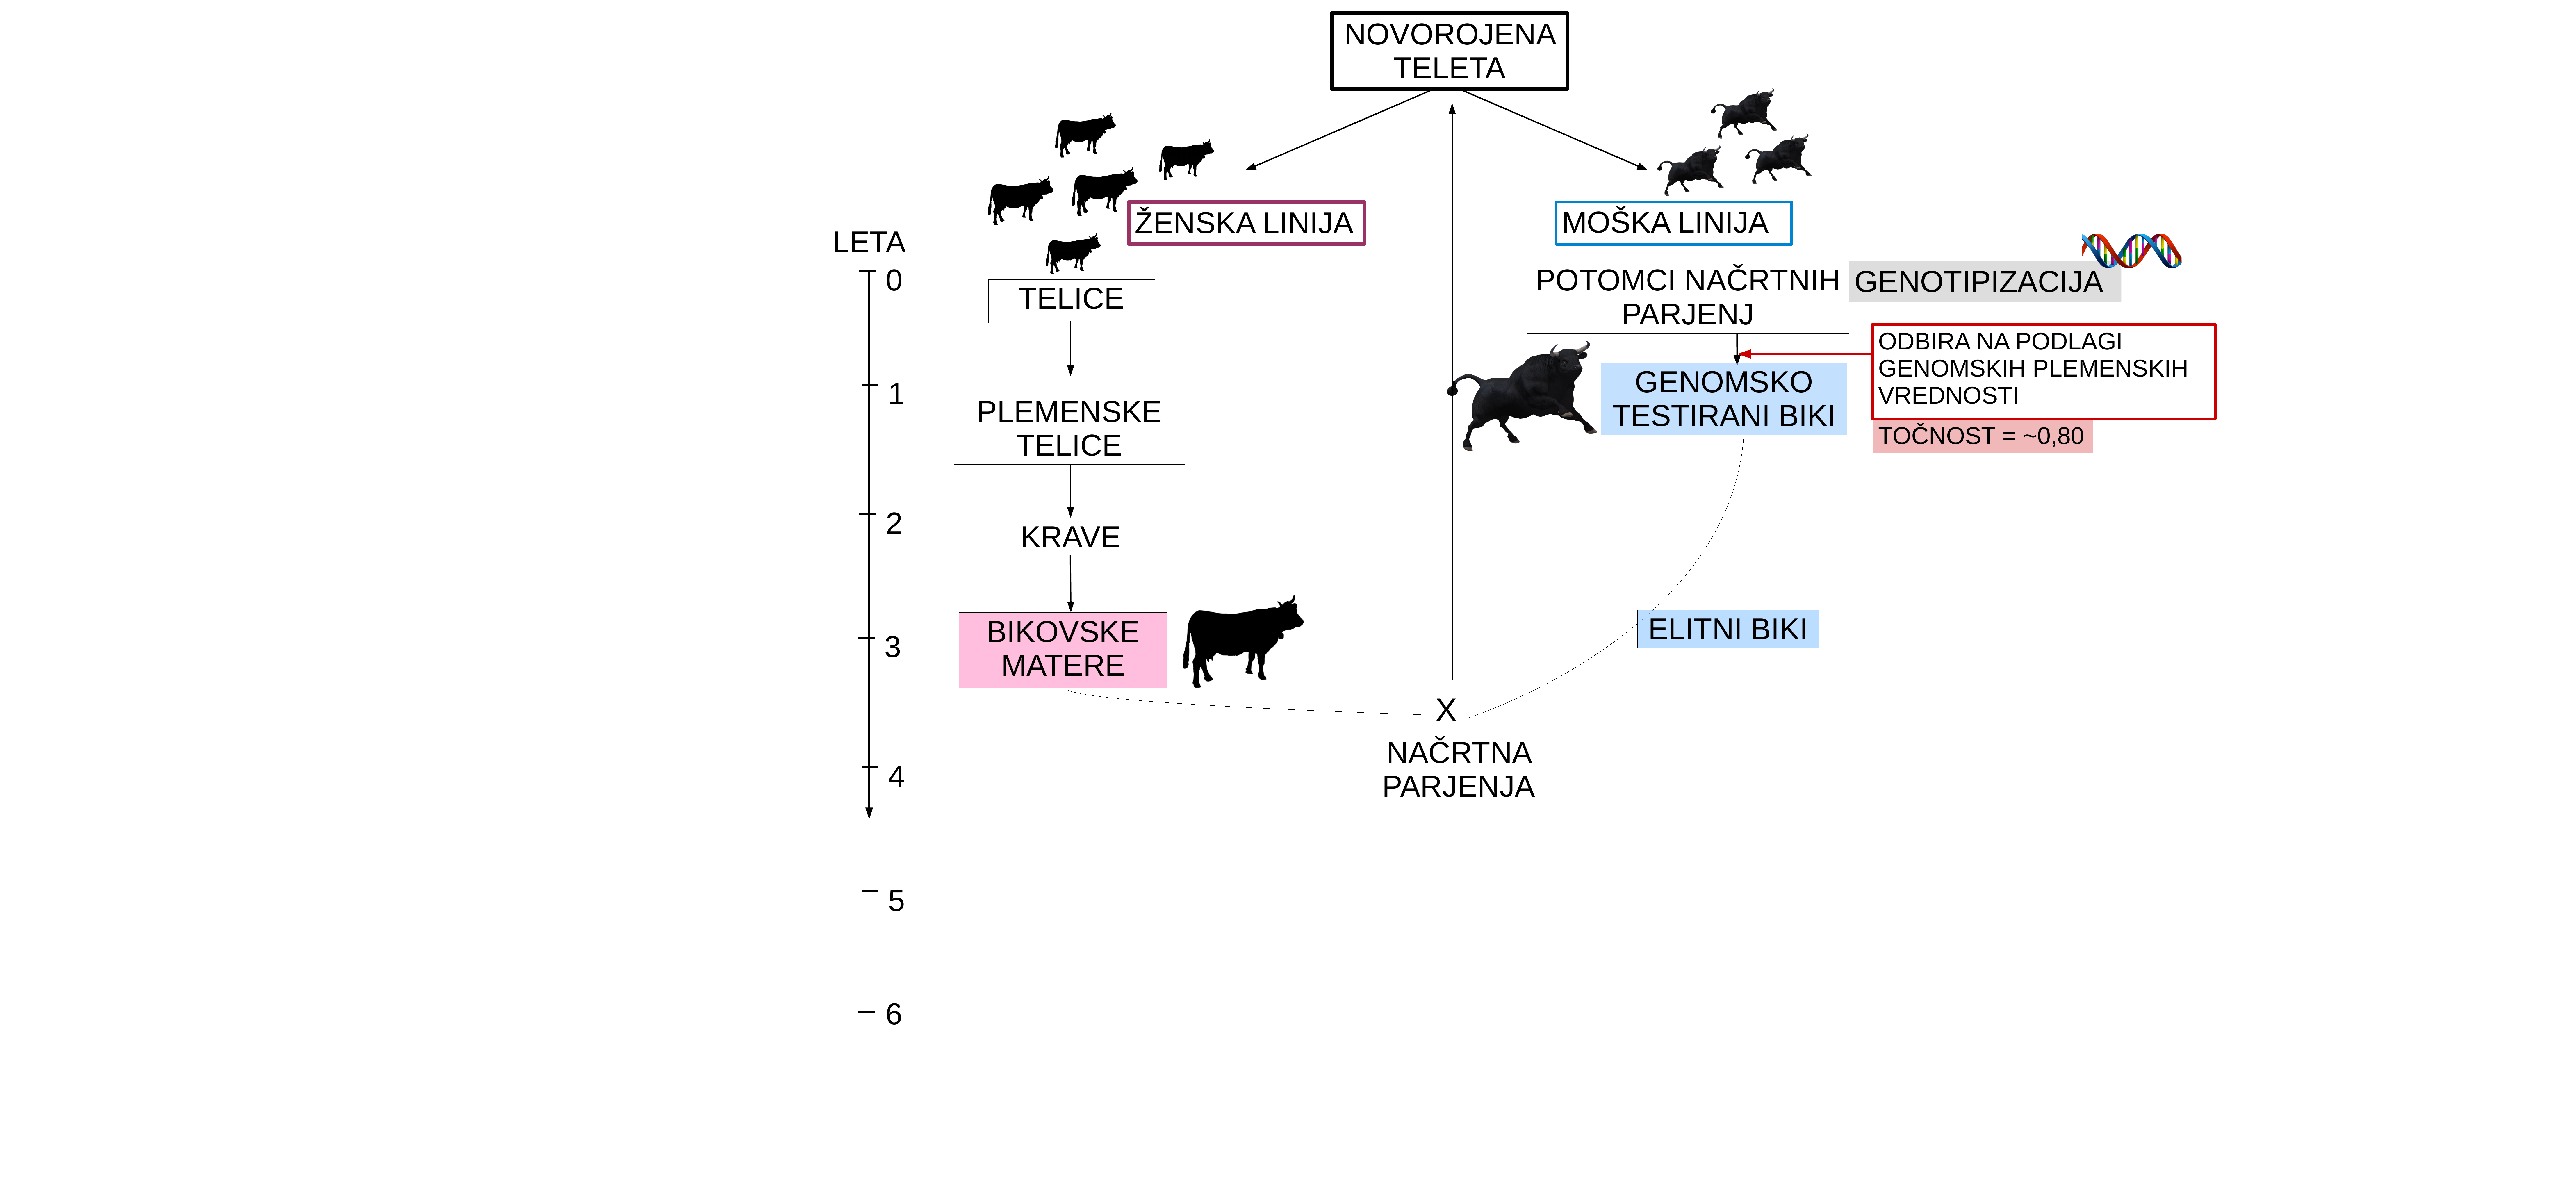

NOVOROJENA TELETA
MOŠKA LINIJA
ŽENSKA LINIJA
LETA
0
POTOMCI NAČRTNIH PARJENJ
GENOTIPIZACIJA
TELICE
ODBIRA NA PODLAGI GENOMSKIH PLEMENSKIH VREDNOSTI
GENOMSKO TESTIRANI BIKI
1
PLEMENSKE TELICE
TOČNOST = ~0,80
2
KRAVE
ELITNI BIKI
BIKOVSKE MATERE
3
X
NAČRTNA PARJENJA
4
5
 6